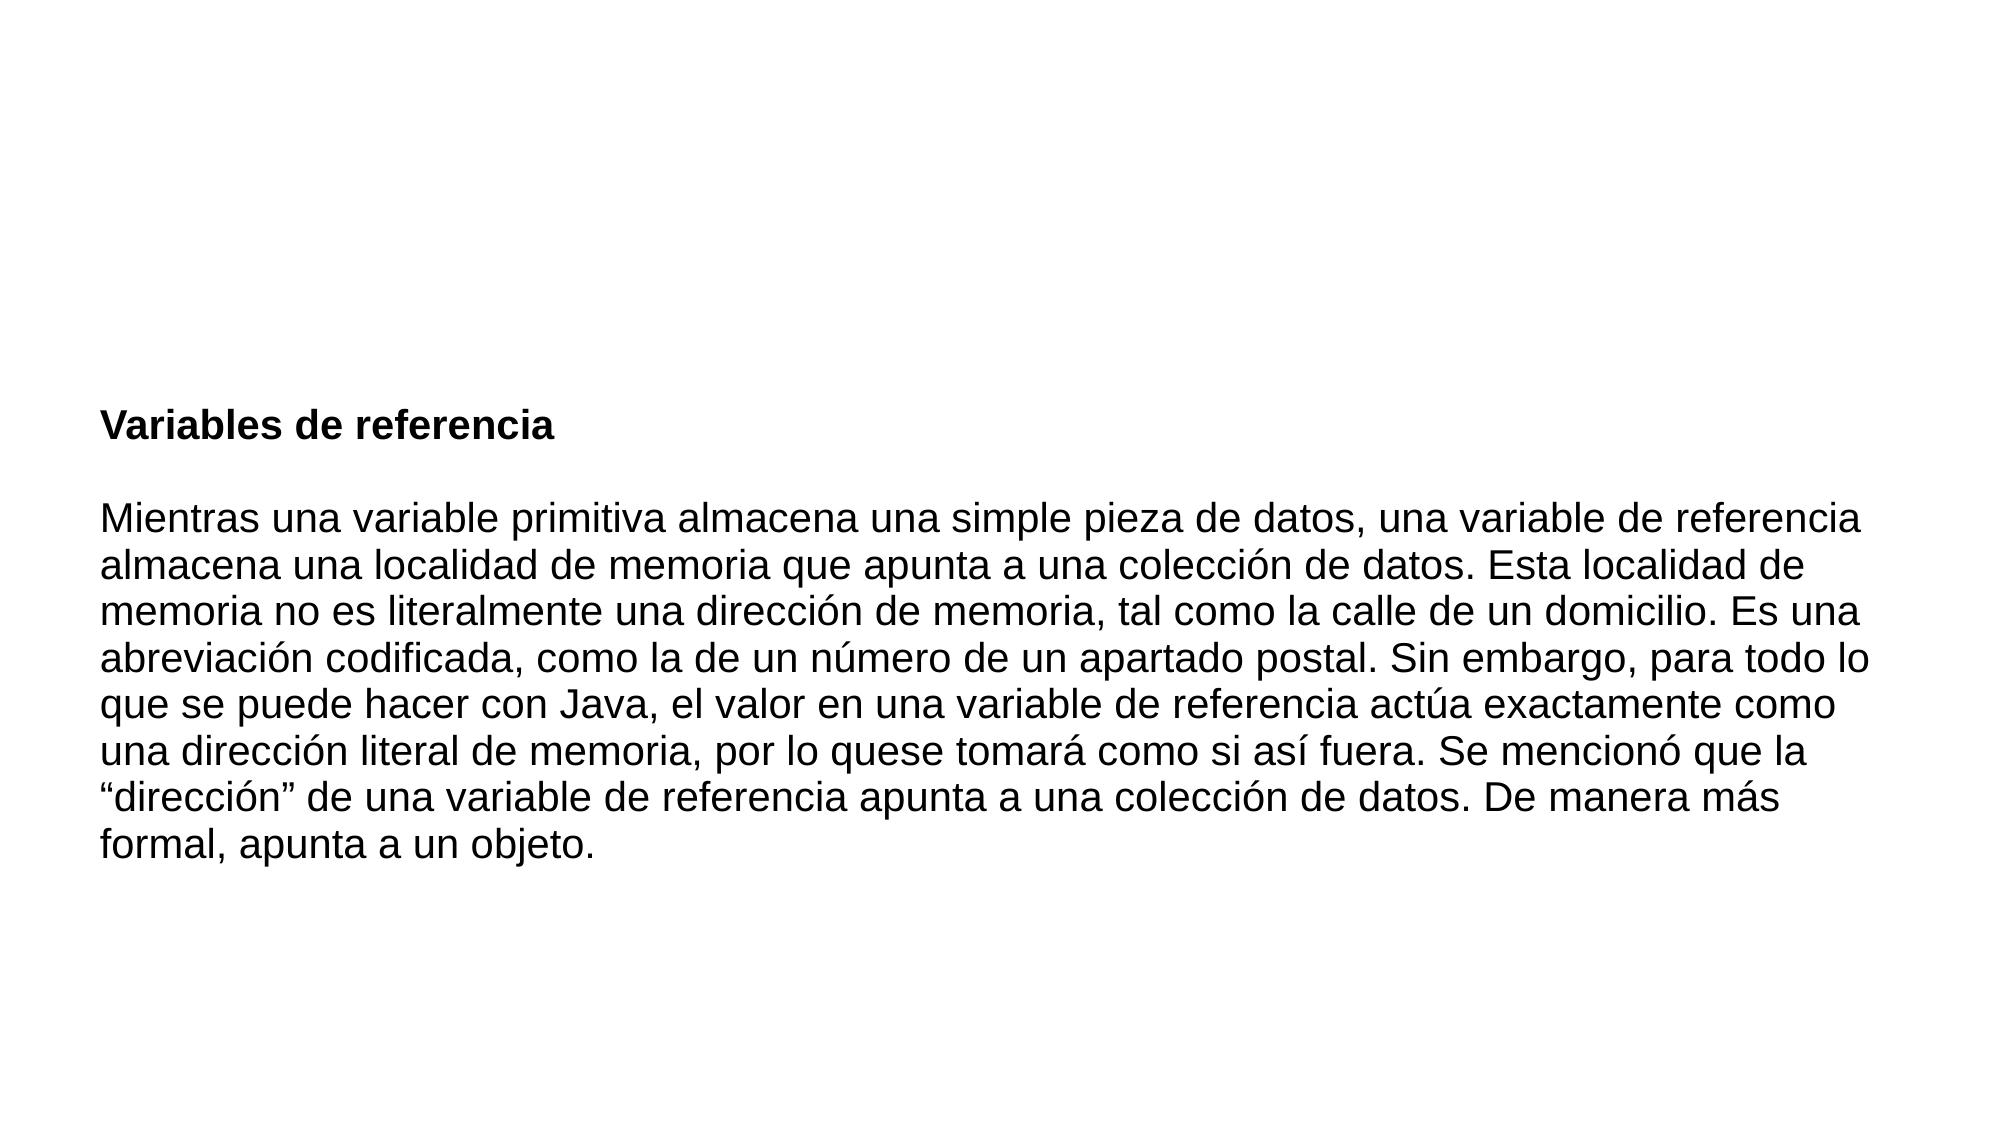

#
Variables de referencia
Mientras una variable primitiva almacena una simple pieza de datos, una variable de referencia almacena una localidad de memoria que apunta a una colección de datos. Esta localidad de memoria no es literalmente una dirección de memoria, tal como la calle de un domicilio. Es una abreviación codificada, como la de un número de un apartado postal. Sin embargo, para todo lo que se puede hacer con Java, el valor en una variable de referencia actúa exactamente como una dirección literal de memoria, por lo quese tomará como si así fuera. Se mencionó que la “dirección” de una variable de referencia apunta a una colección de datos. De manera más formal, apunta a un objeto.